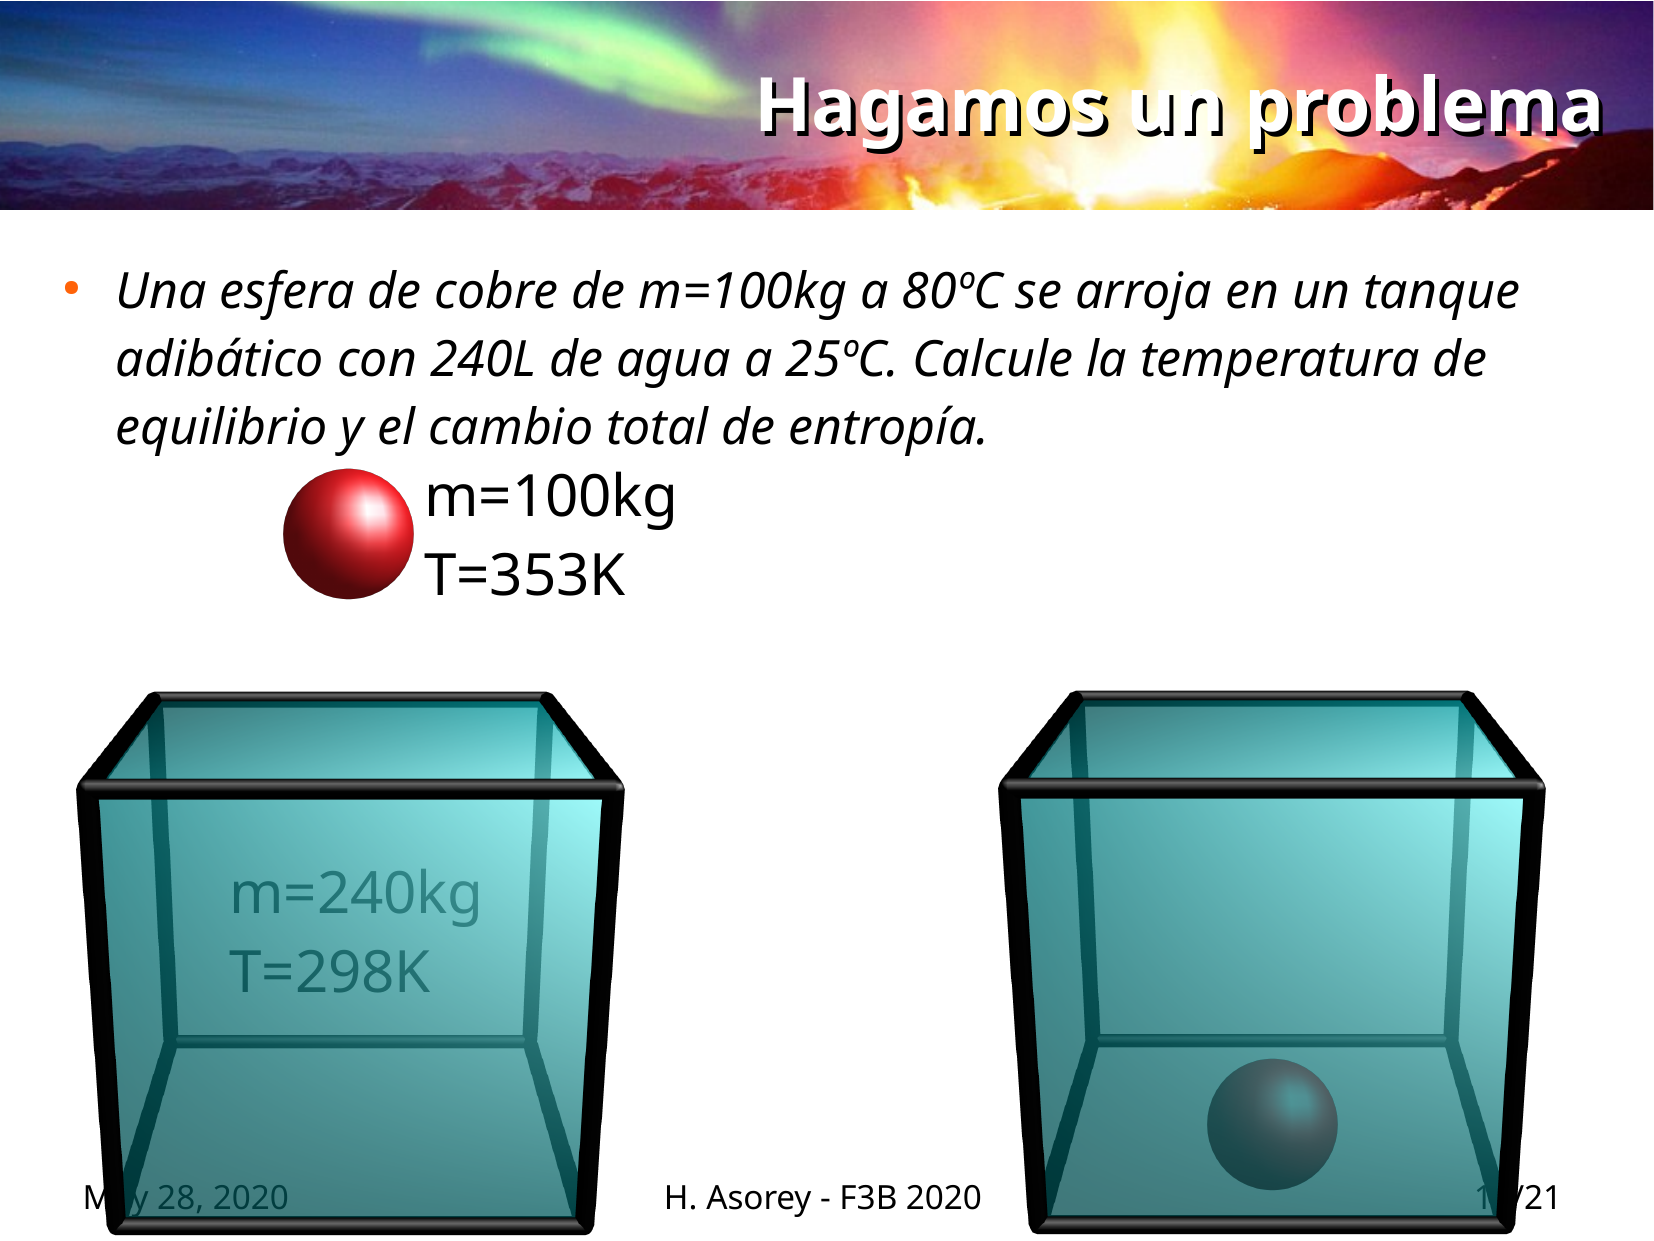

# Hagamos un problema
Una esfera de cobre de m=100kg a 80ºC se arroja en un tanque adibático con 240L de agua a 25ºC. Calcule la temperatura de equilibrio y el cambio total de entropía.
m=100kg
T=353K
m=240kg
T=298K
May 28, 2020
H. Asorey - F3B 2020
10